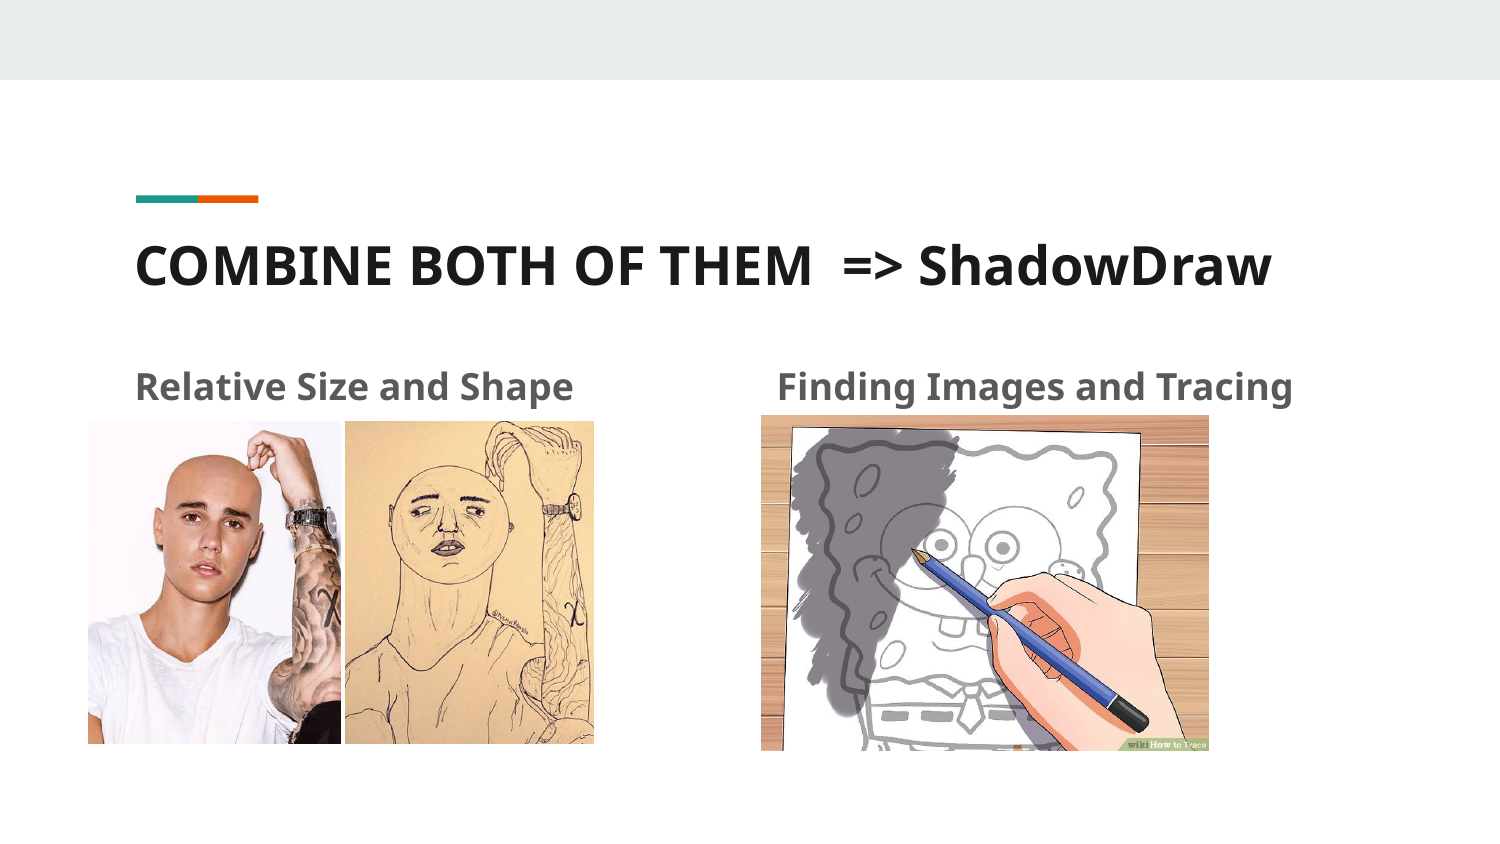

COMBINE BOTH OF THEM => ShadowDraw
# Relative Size and Shape
Finding Images and Tracing